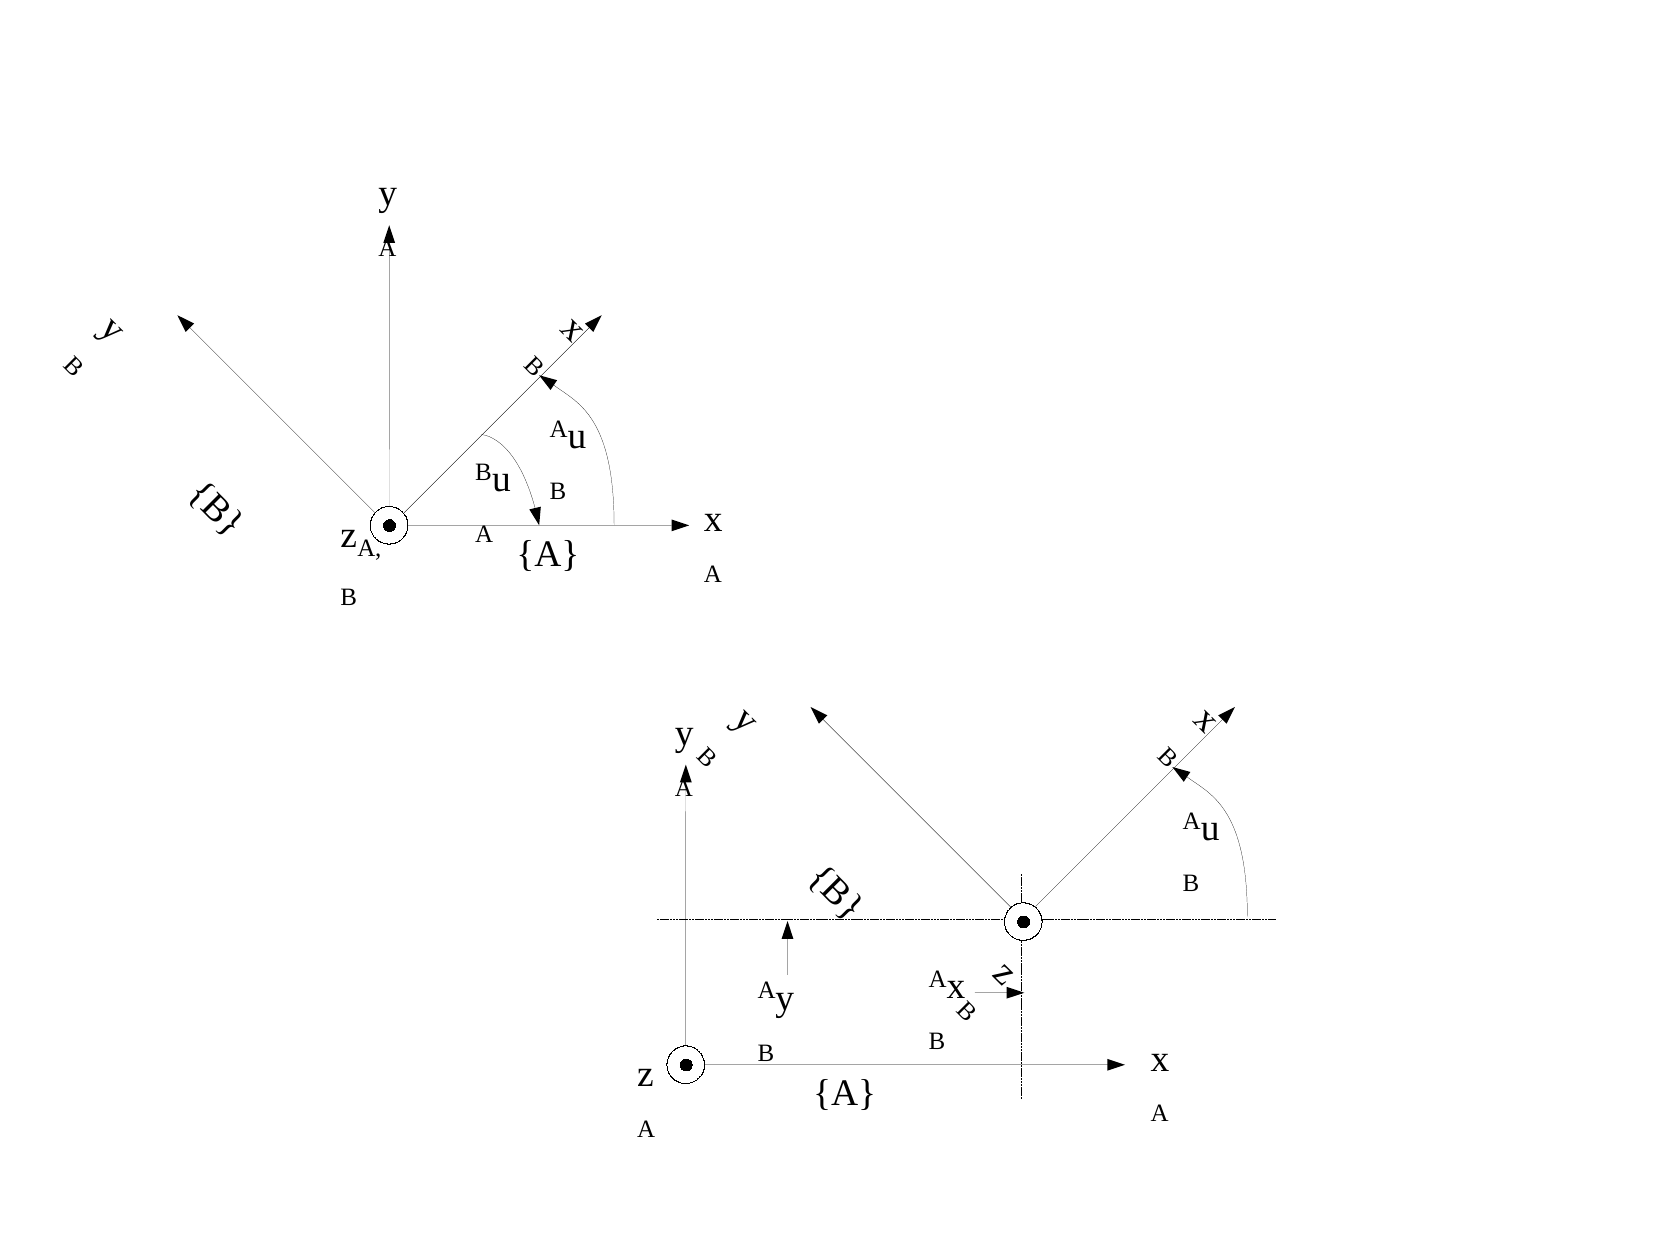

yA
xA
yB
xB
AuB
BuA
{B}
zA,B
{A}
yB
xB
yA
AuB
{B}
zB
AxB
AyB
xA
zA
{A}